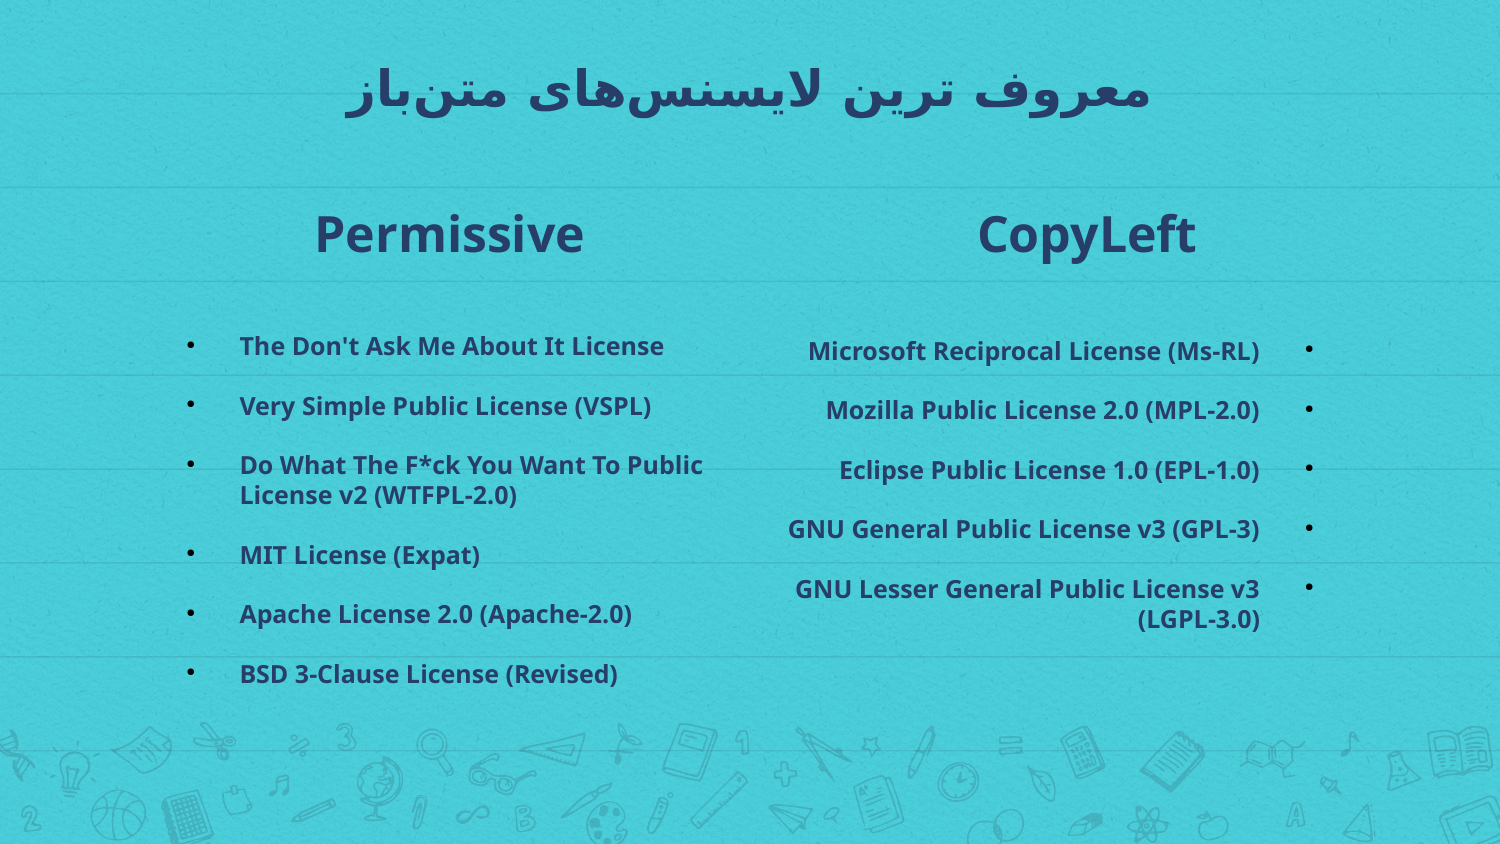

# معروف ترین لایسنس‌های متن‌باز
Permissive
CopyLeft
The Don't Ask Me About It License
Very Simple Public License (VSPL)
Do What The F*ck You Want To Public License v2 (WTFPL-2.0)
MIT License (Expat)
Apache License 2.0 (Apache-2.0)
BSD 3-Clause License (Revised)
Microsoft Reciprocal License (Ms-RL)
Mozilla Public License 2.0 (MPL-2.0)
Eclipse Public License 1.0 (EPL-1.0)
GNU General Public License v3 (GPL-3)
GNU Lesser General Public License v3 (LGPL-3.0)